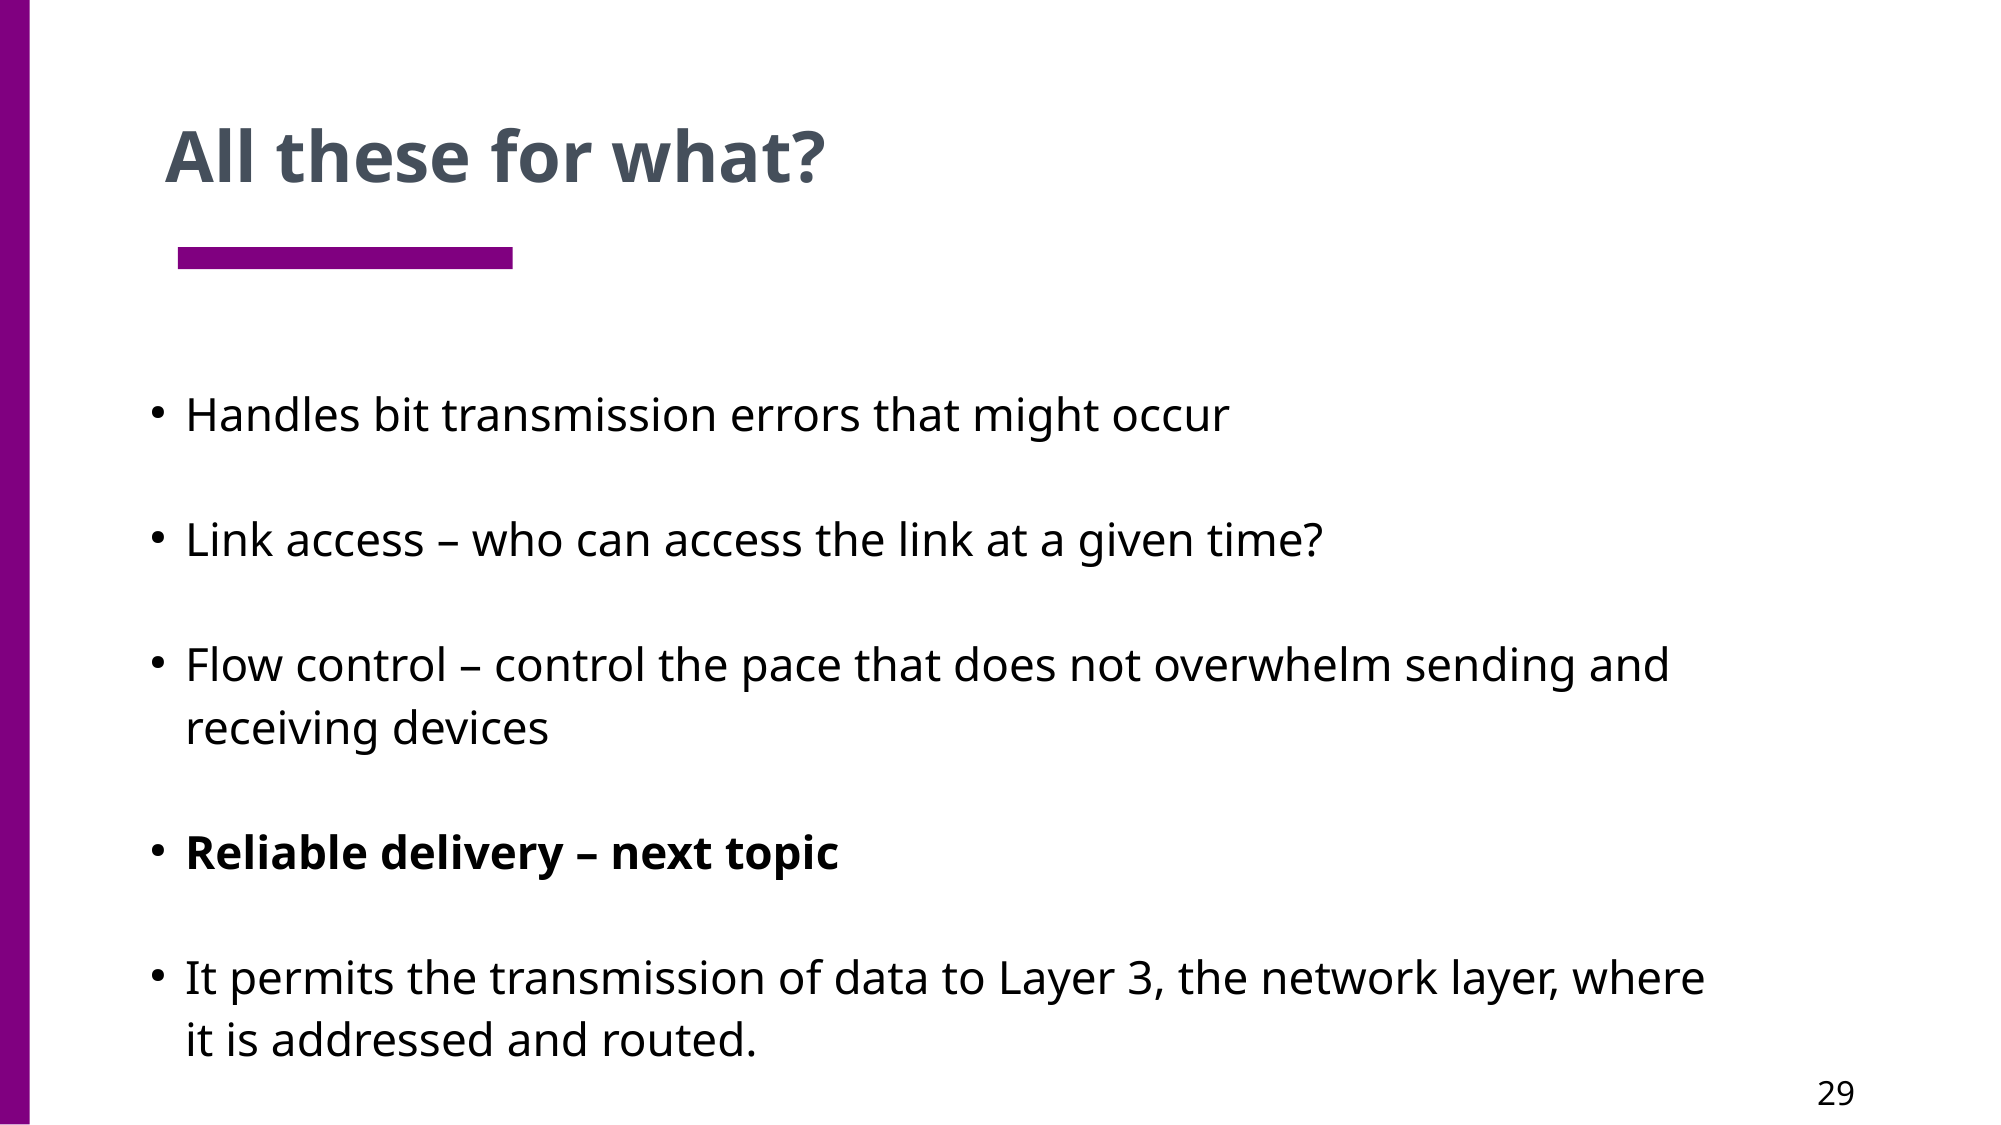

All these for what?
Handles bit transmission errors that might occur
Link access – who can access the link at a given time?
Flow control – control the pace that does not overwhelm sending and receiving devices
Reliable delivery – next topic
It permits the transmission of data to Layer 3, the network layer, where it is addressed and routed.